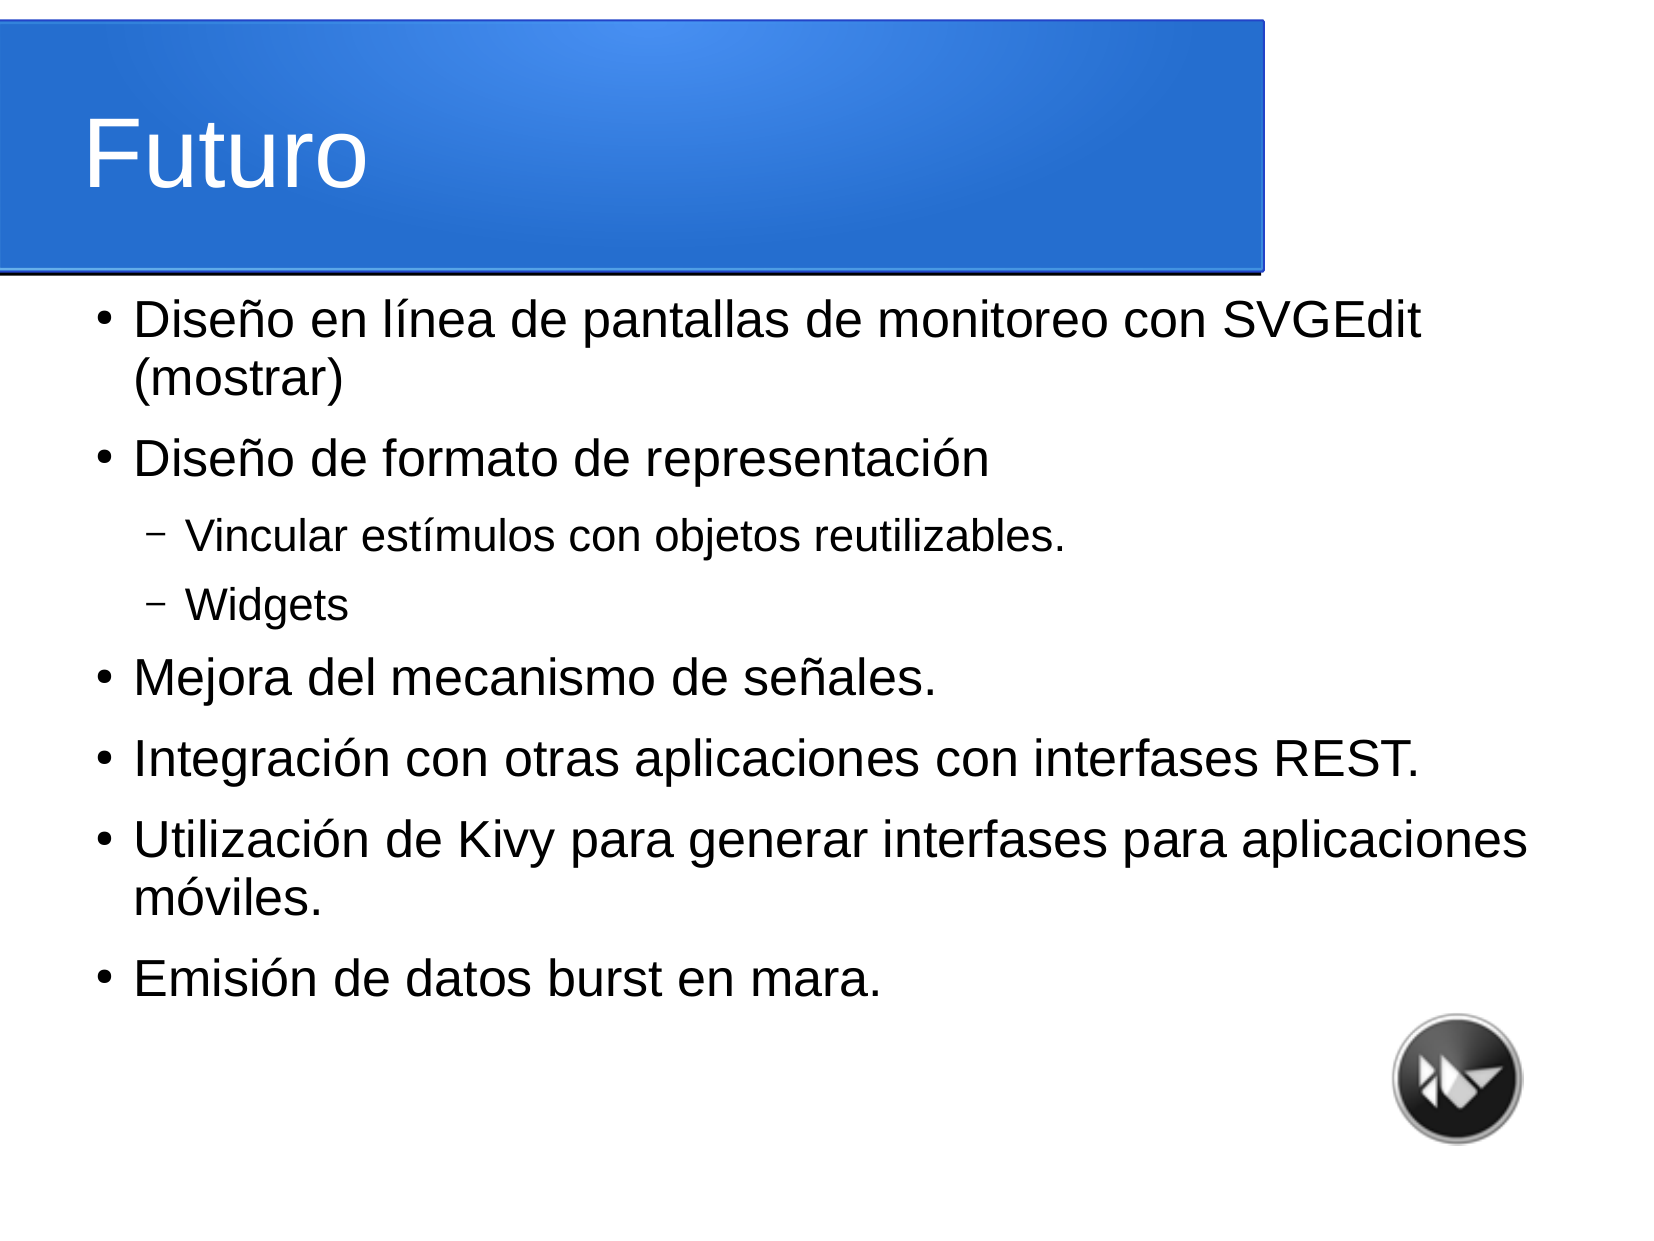

# Futuro
Diseño en línea de pantallas de monitoreo con SVGEdit (mostrar)
Diseño de formato de representación
Vincular estímulos con objetos reutilizables.
Widgets
Mejora del mecanismo de señales.
Integración con otras aplicaciones con interfases REST.
Utilización de Kivy para generar interfases para aplicaciones móviles.
Emisión de datos burst en mara.